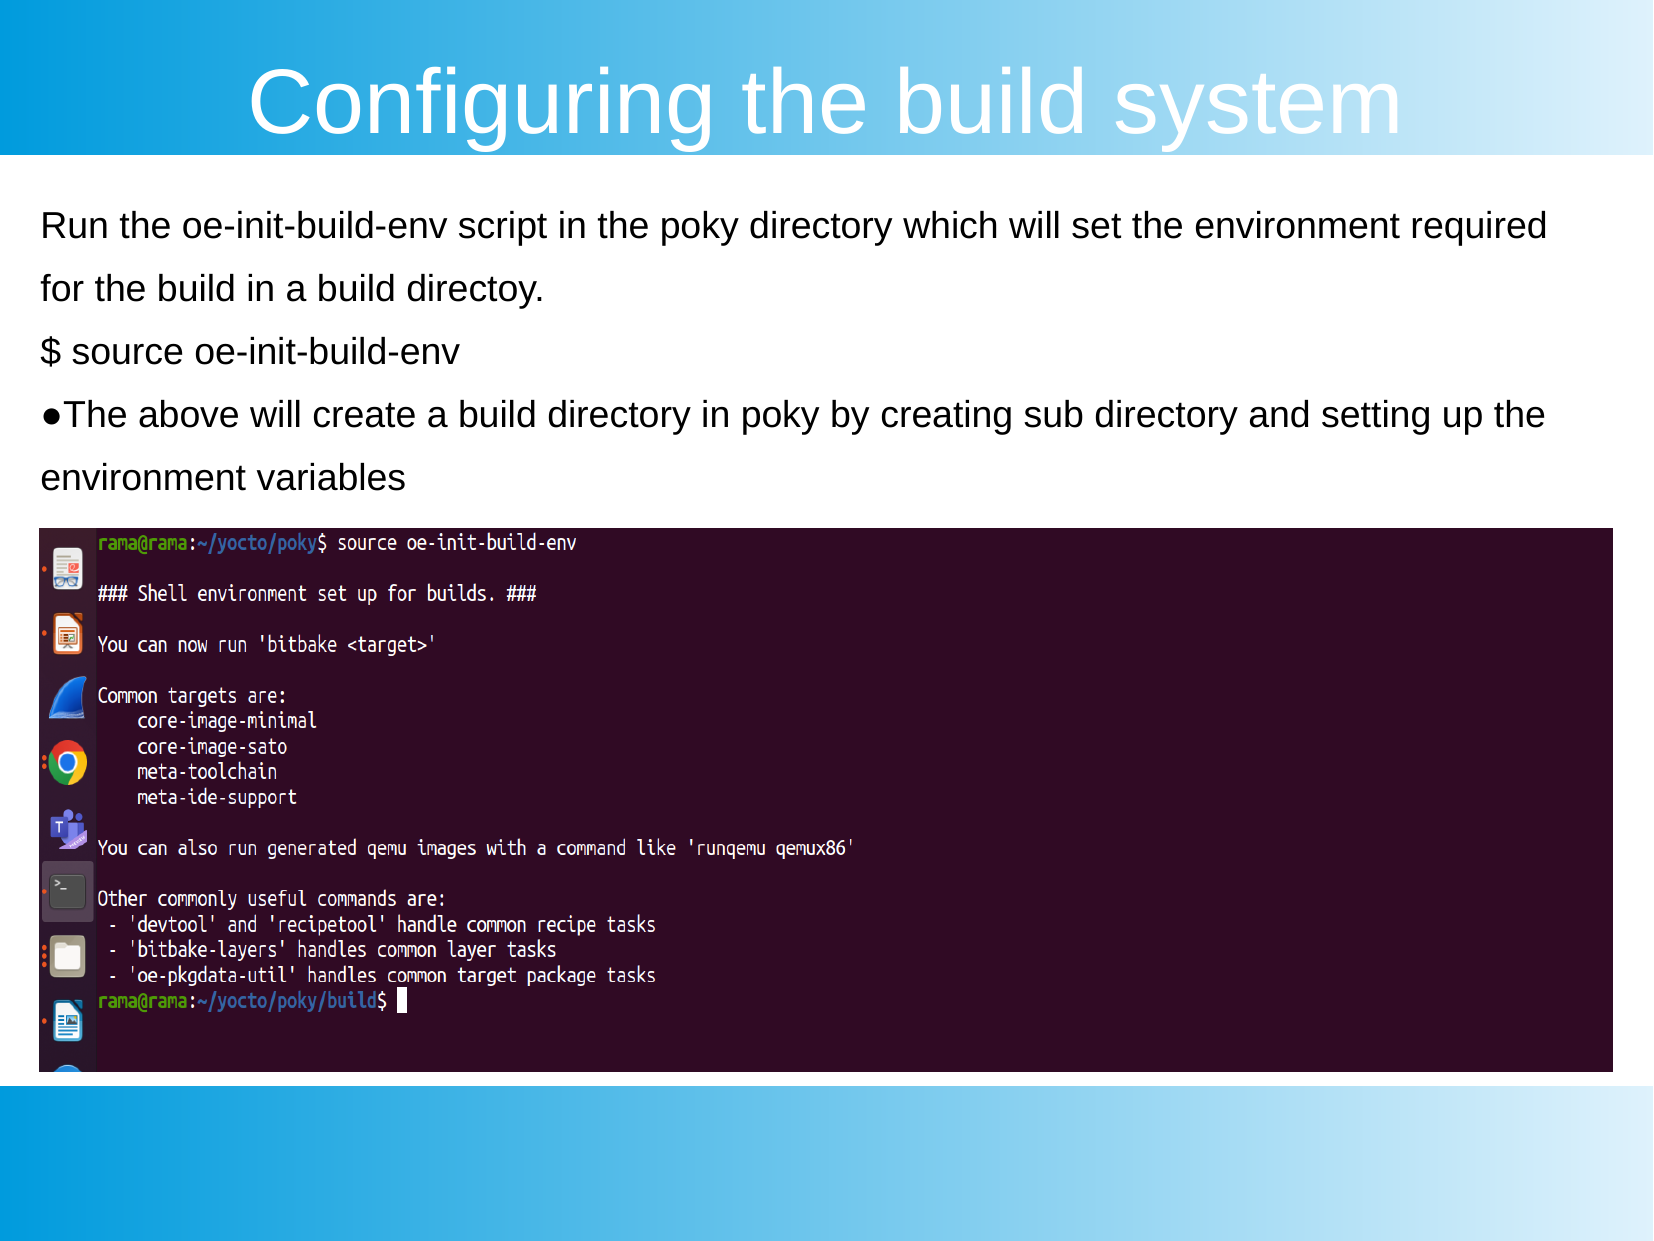

# Configuring the build system
Run the oe-init-build-env script in the poky directory which will set the environment required
for the build in a build directoy.
$ source oe-init-build-env
●The above will create a build directory in poky by creating sub directory and setting up the
environment variables